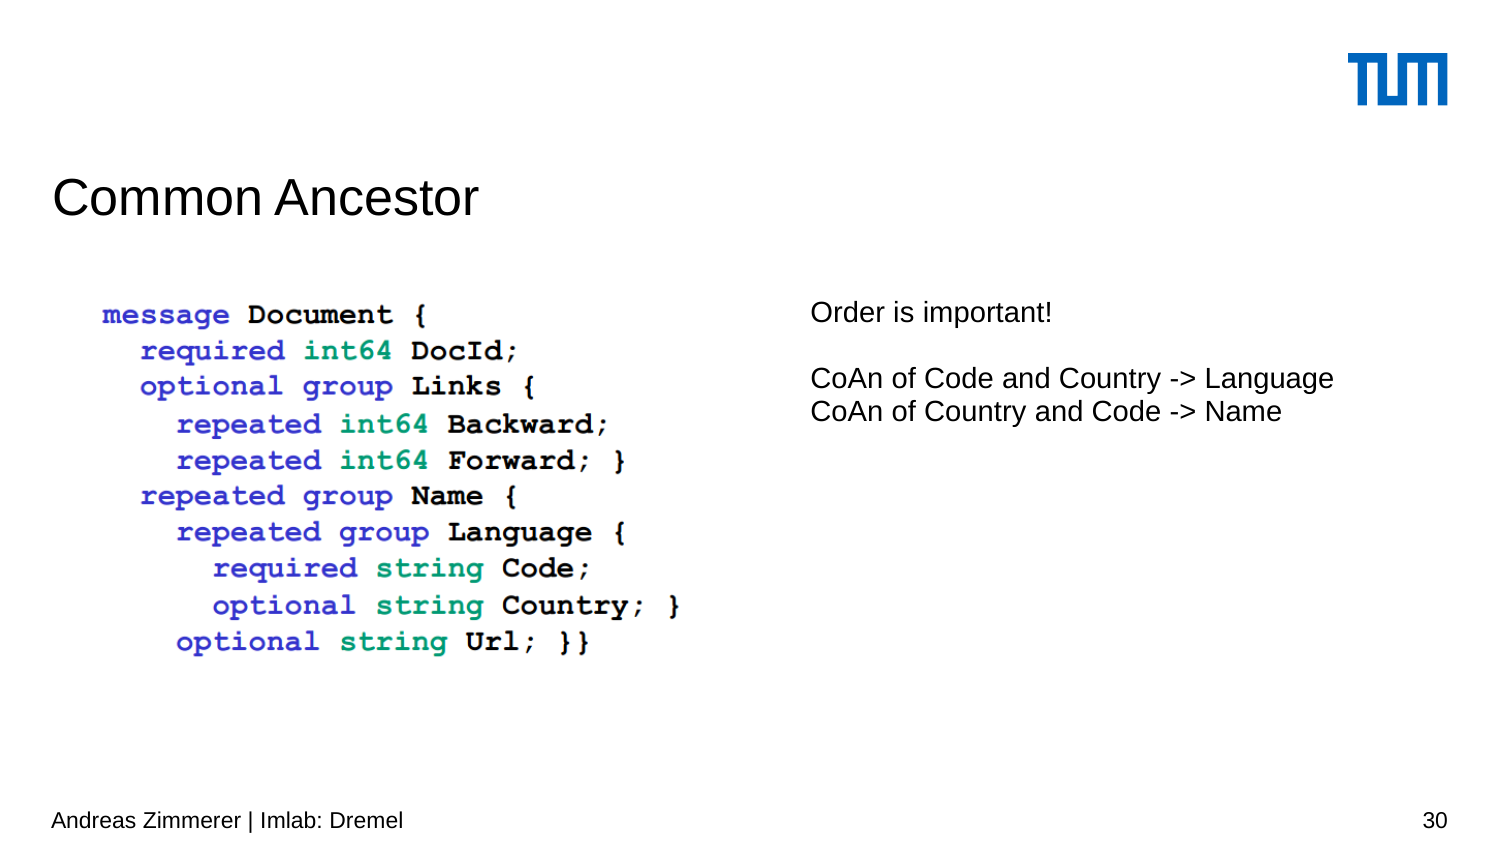

# Common Ancestor
Order is important!
CoAn of Code and Country -> Language
CoAn of Country and Code -> Name
Andreas Zimmerer | Imlab: Dremel